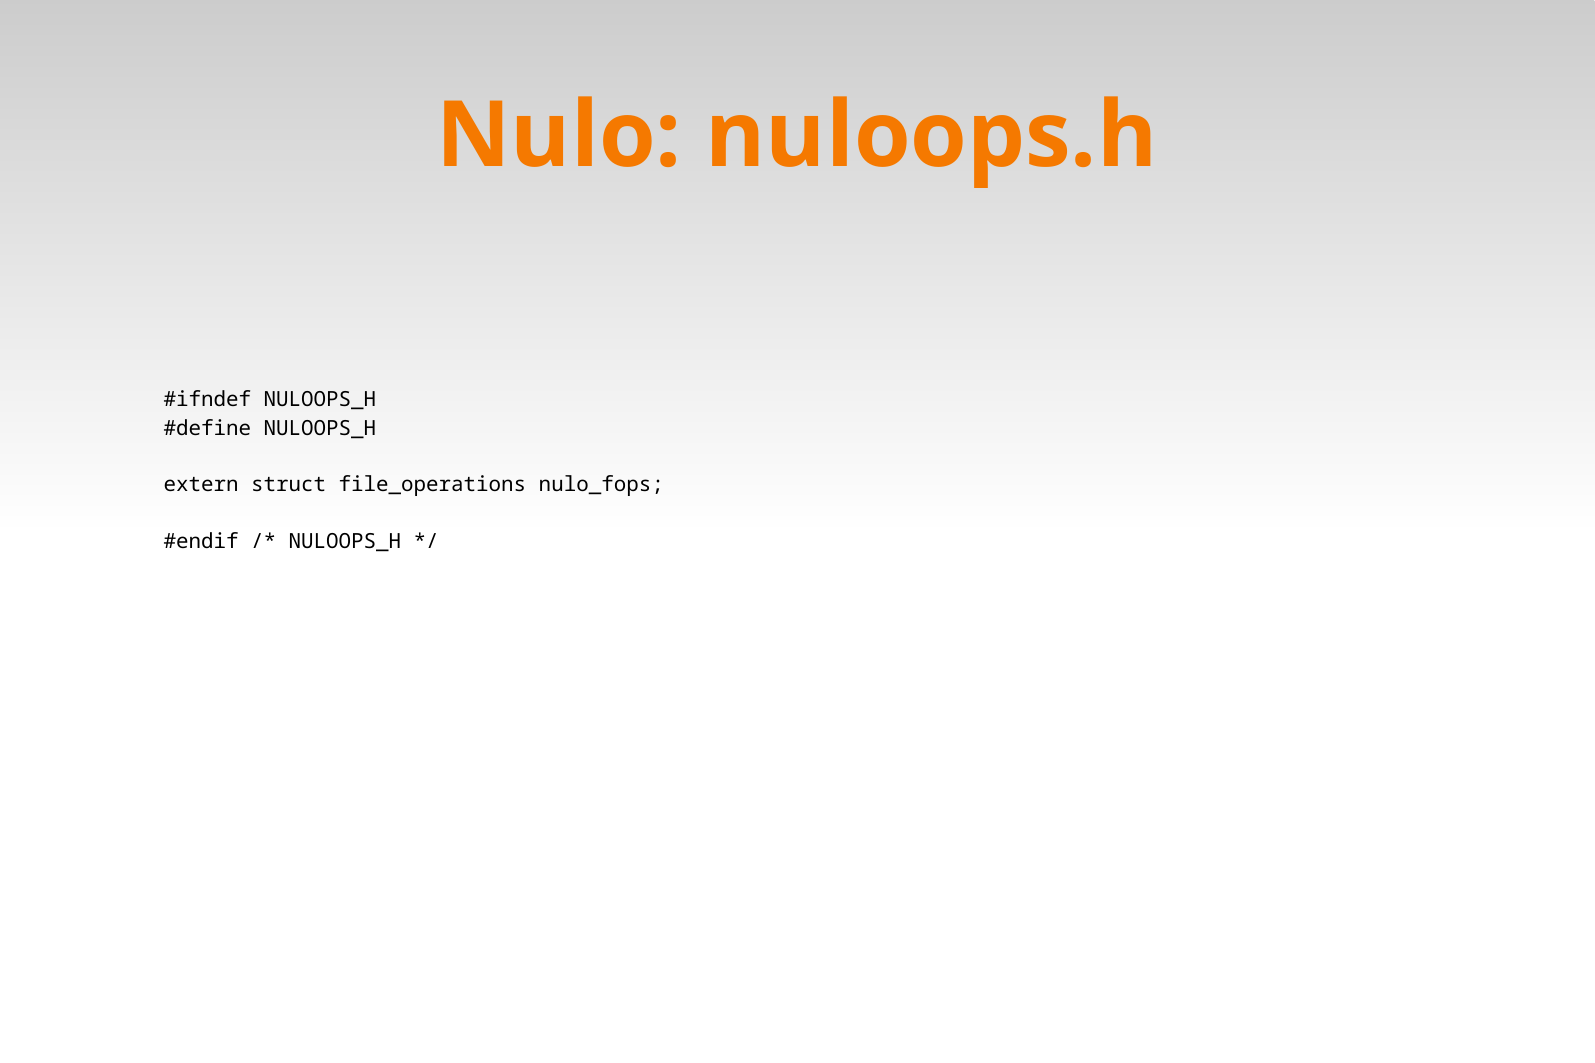

# Nulo: nuloops.h
#ifndef NULOOPS_H
#define NULOOPS_H
extern struct file_operations nulo_fops;
#endif /* NULOOPS_H */